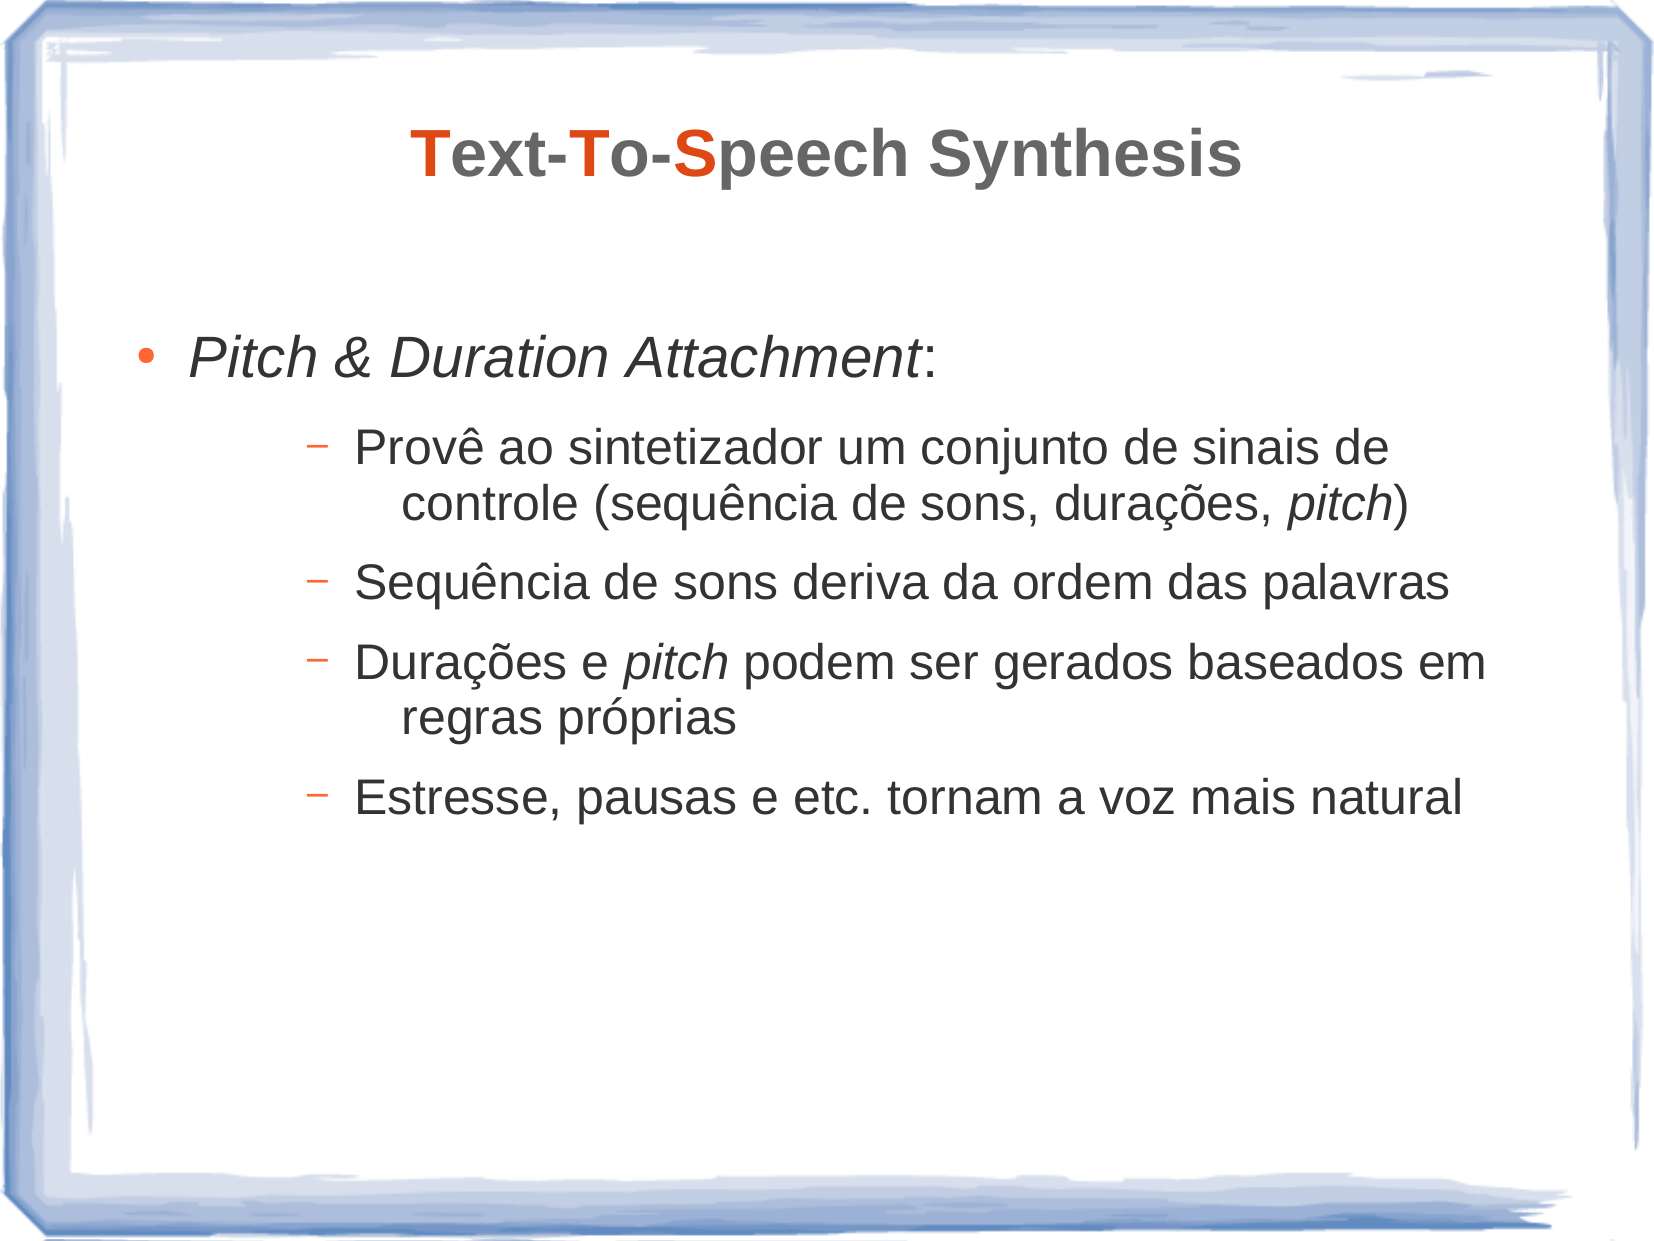

# Text-To-Speech Synthesis
Pitch & Duration Attachment:
Provê ao sintetizador um conjunto de sinais de controle (sequência de sons, durações, pitch)
Sequência de sons deriva da ordem das palavras
Durações e pitch podem ser gerados baseados em regras próprias
Estresse, pausas e etc. tornam a voz mais natural